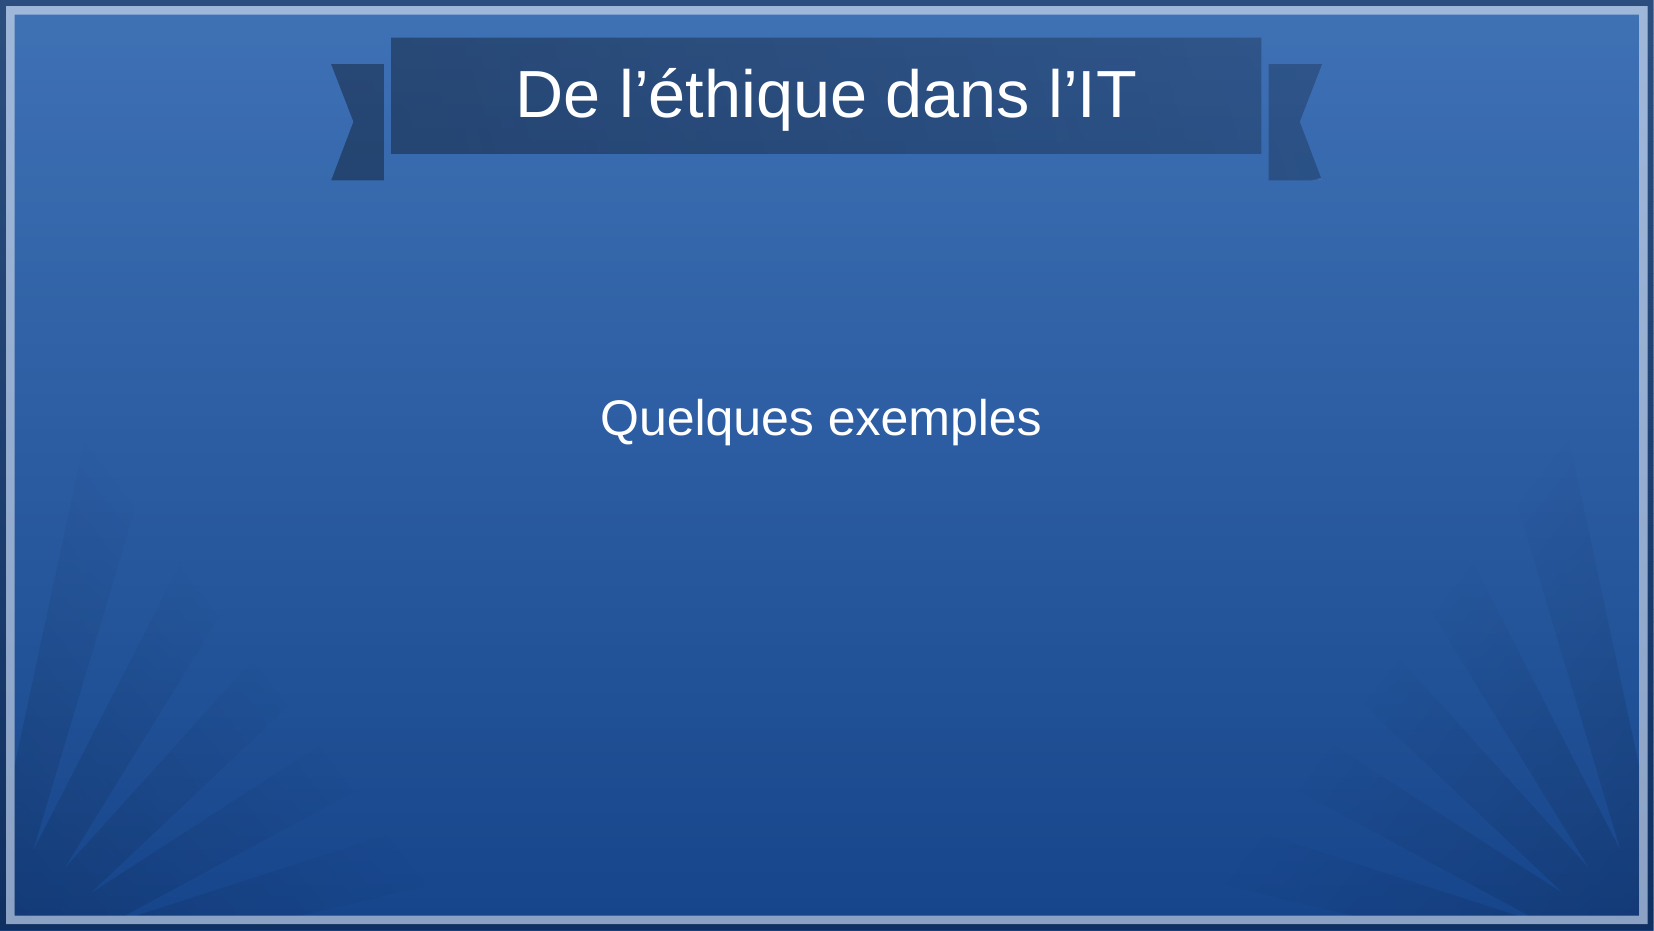

# De l’éthique dans l’IT
Quelques exemples